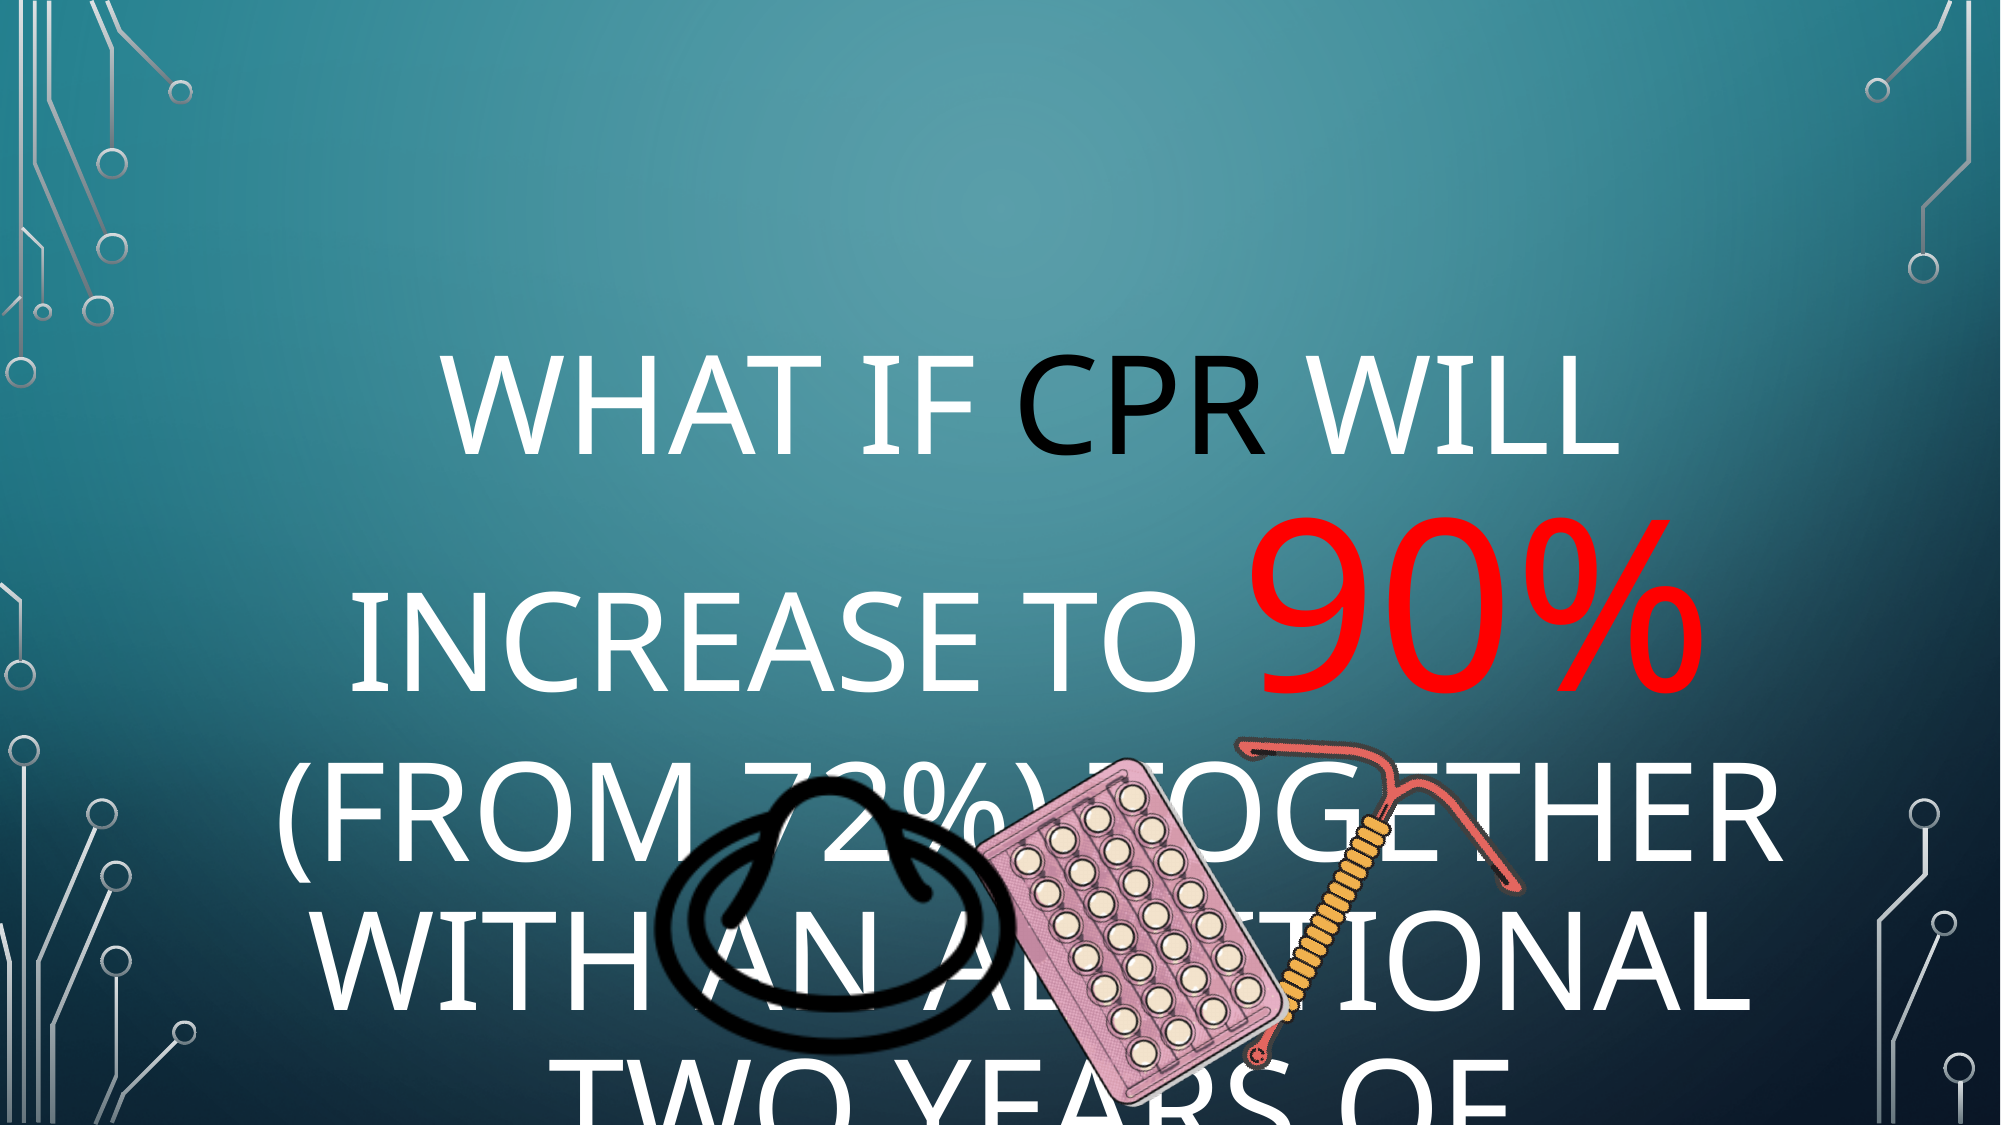

# What if CPR will increase to 90% (from 72%) together with an additional two years of schooling?